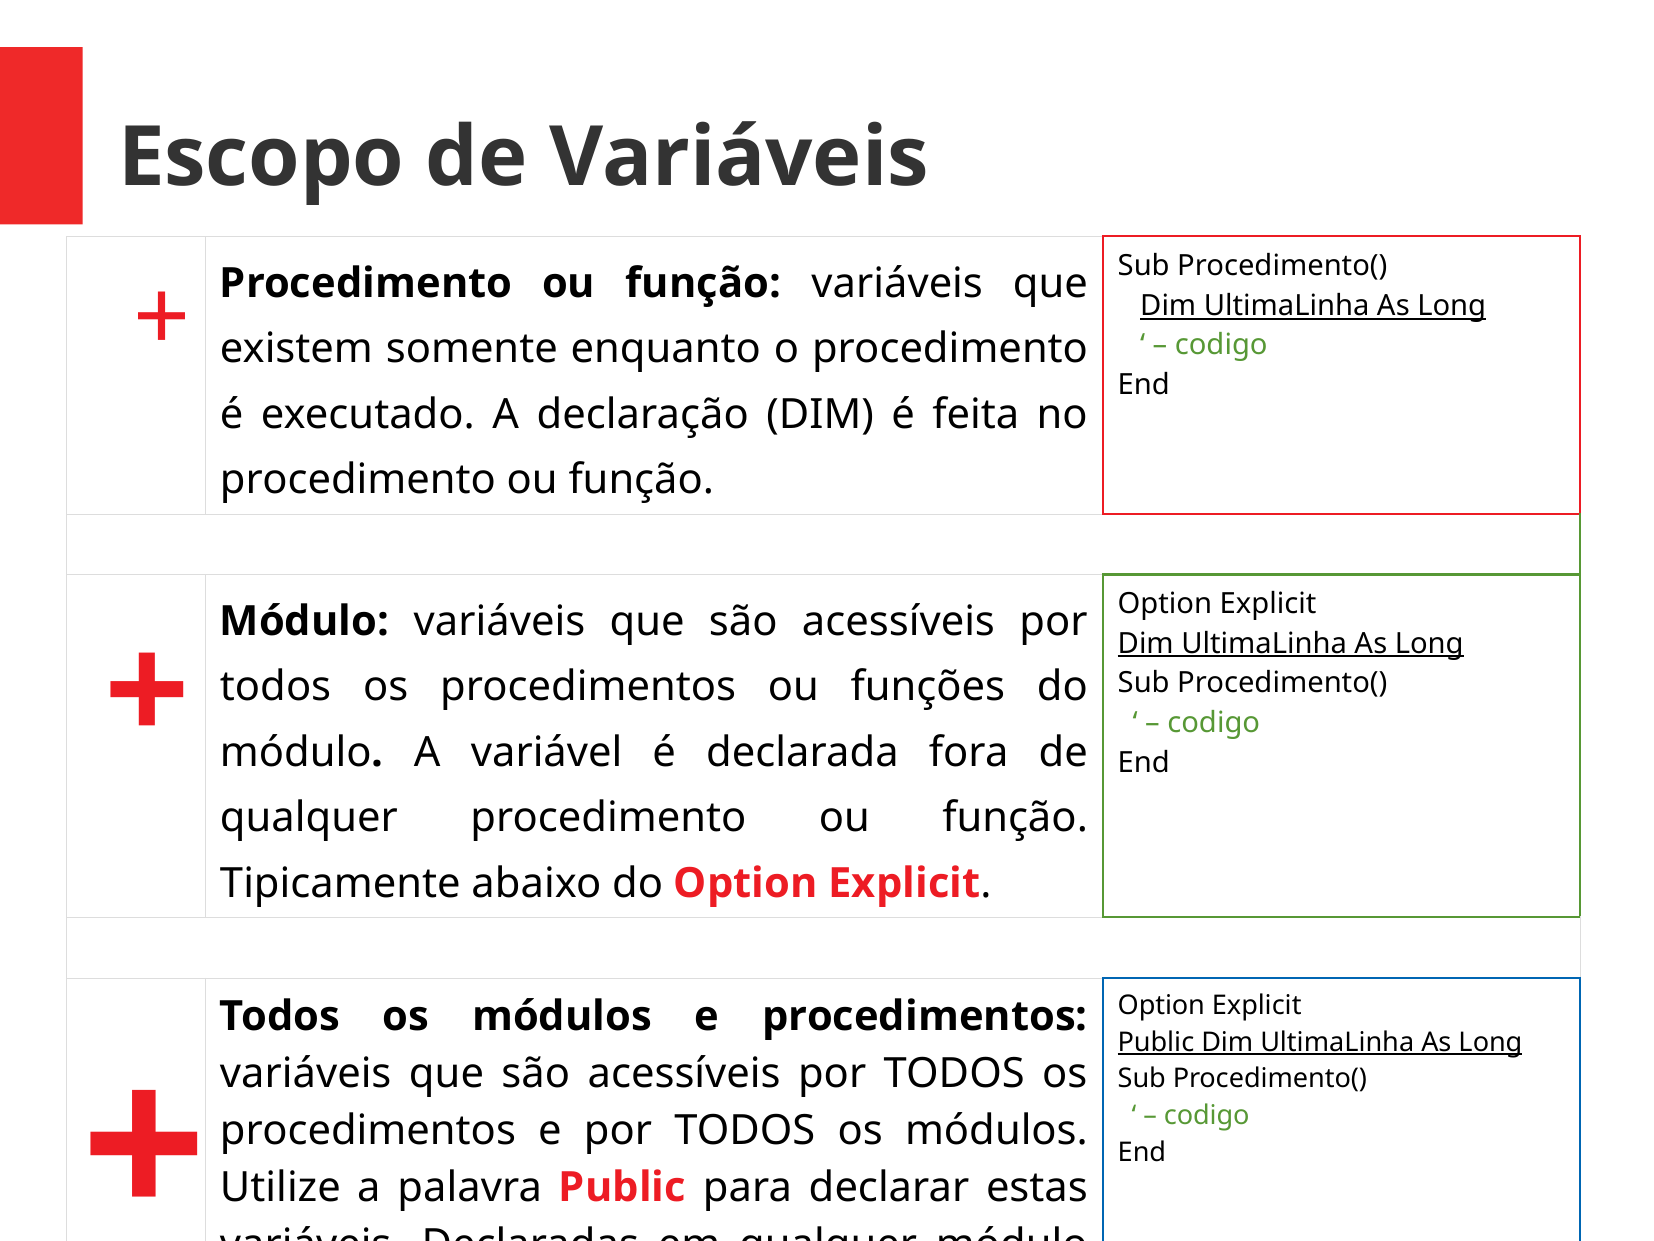

# Escopo de Variáveis
| + | Procedimento ou função: variáveis que existem somente enquanto o procedimento é executado. A declaração (DIM) é feita no procedimento ou função. | Sub Procedimento() Dim UltimaLinha As Long ‘ – codigo End |
| --- | --- | --- |
| | | |
| + | Módulo: variáveis que são acessíveis por todos os procedimentos ou funções do módulo. A variável é declarada fora de qualquer procedimento ou função. Tipicamente abaixo do Option Explicit. | Option Explicit Dim UltimaLinha As Long Sub Procedimento() ‘ – codigo End |
| | | |
| + | Todos os módulos e procedimentos: variáveis que são acessíveis por TODOS os procedimentos e por TODOS os módulos. Utilize a palavra Public para declarar estas variáveis. Declaradas em qualquer módulo antes do primeiro procedimento. | Option Explicit Public Dim UltimaLinha As Long Sub Procedimento() ‘ – codigo End |
9